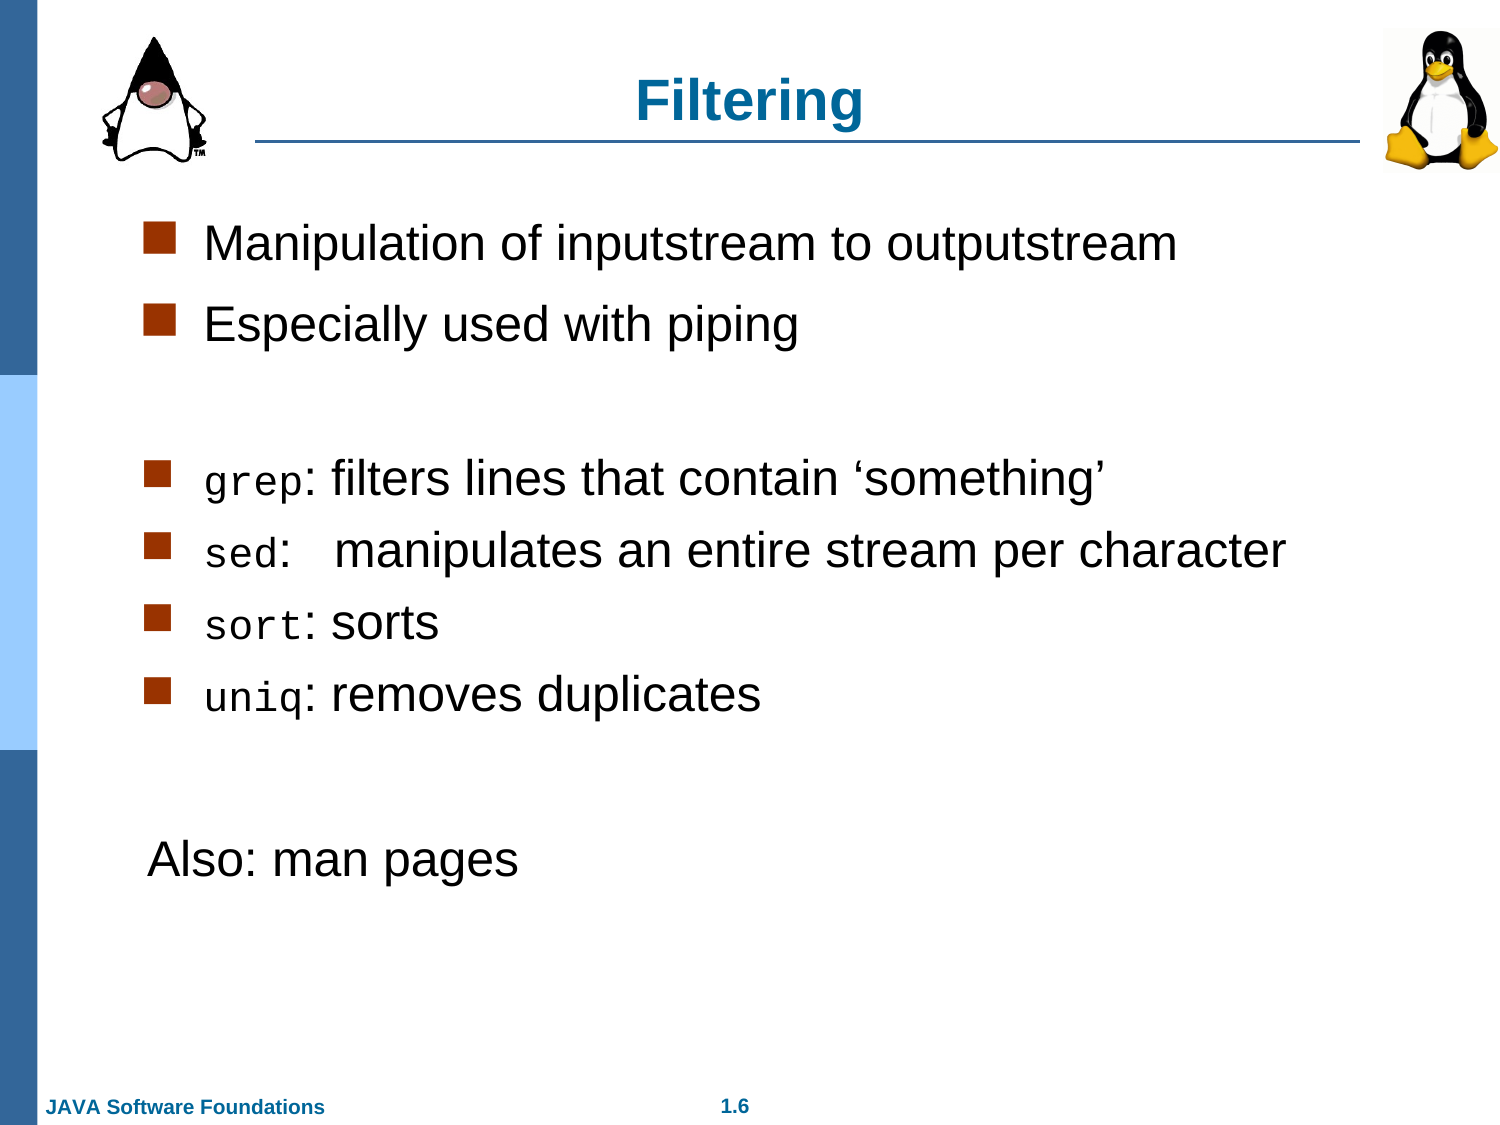

# Filtering
Manipulation of inputstream to outputstream
Especially used with piping
grep: filters lines that contain ‘something’
sed: manipulates an entire stream per character
sort: sorts
uniq: removes duplicates
Also: man pages